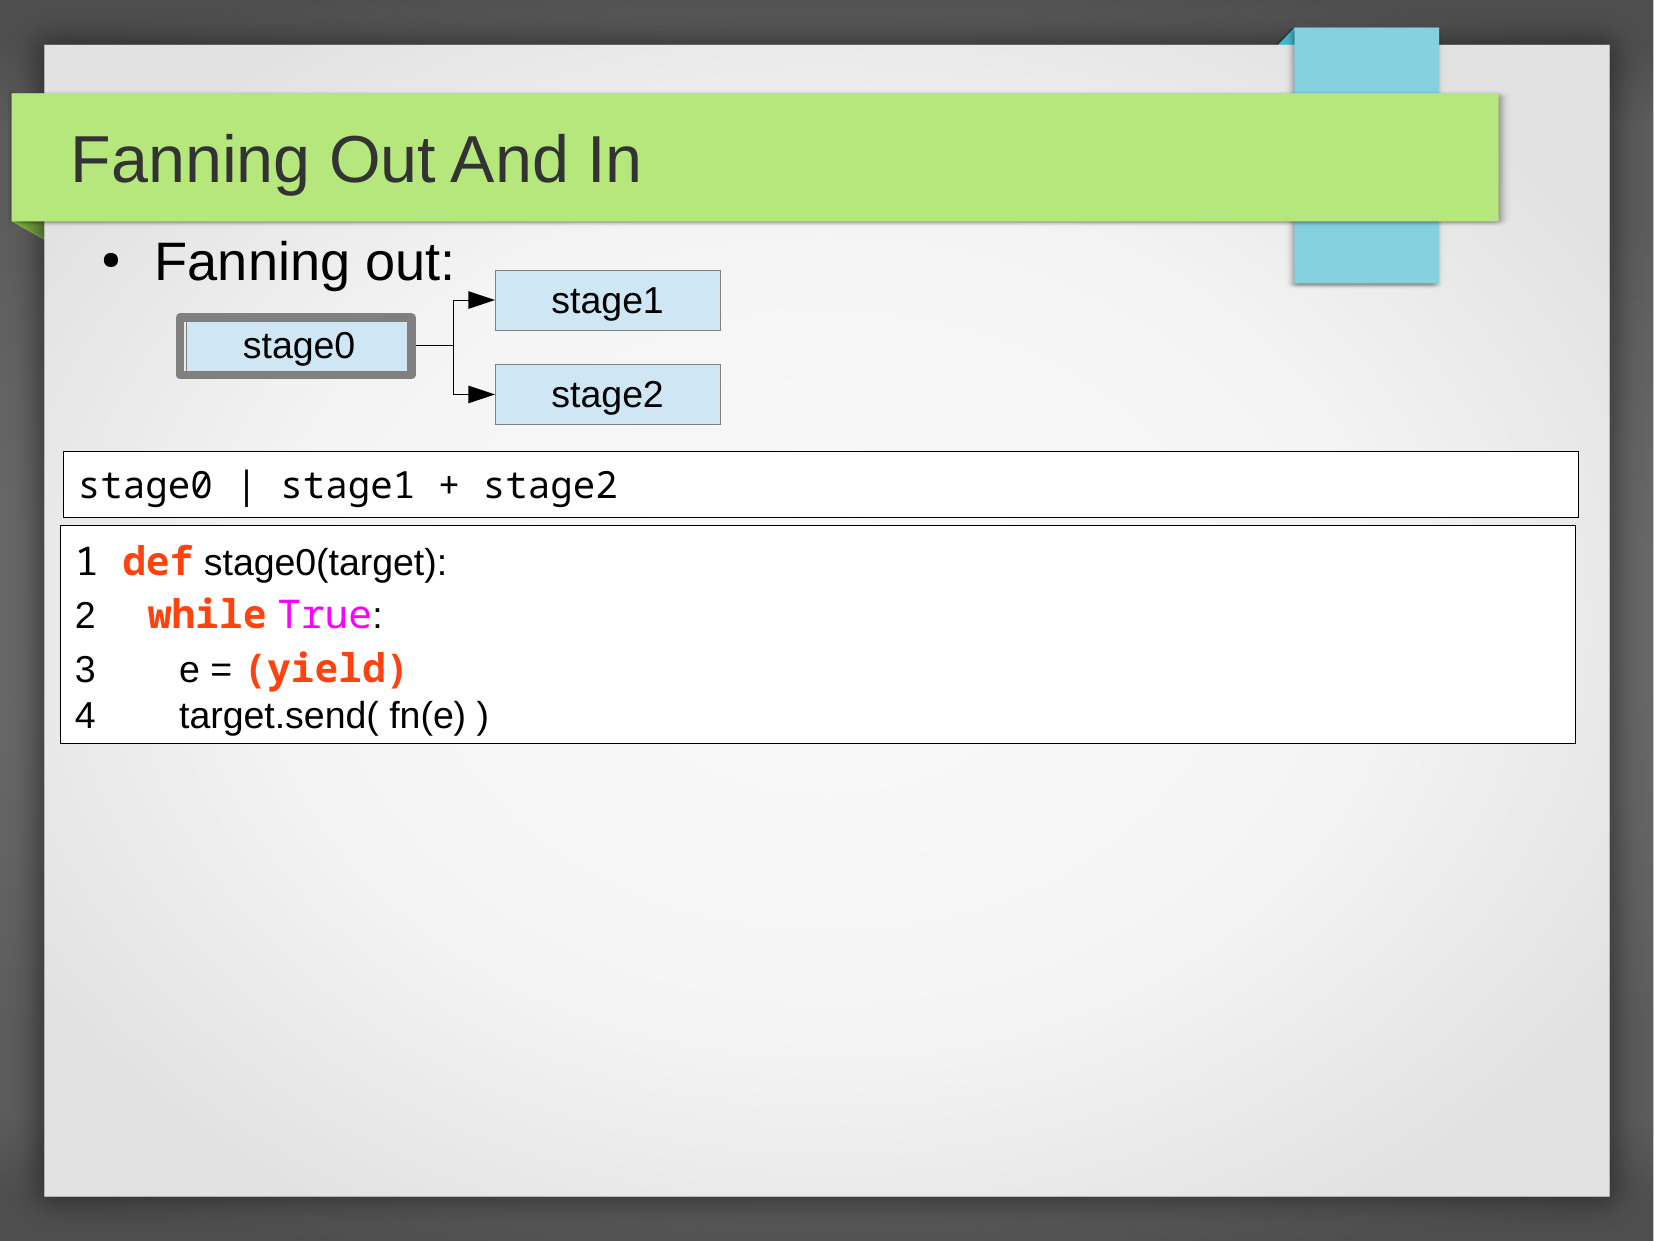

# Fanning Out And In
Fanning out:
stage1
stage0
stage2
stage0 | stage1 + stage2
1 def stage0(target):
2 while True:
3 e = (yield)
4 target.send( fn(e) )